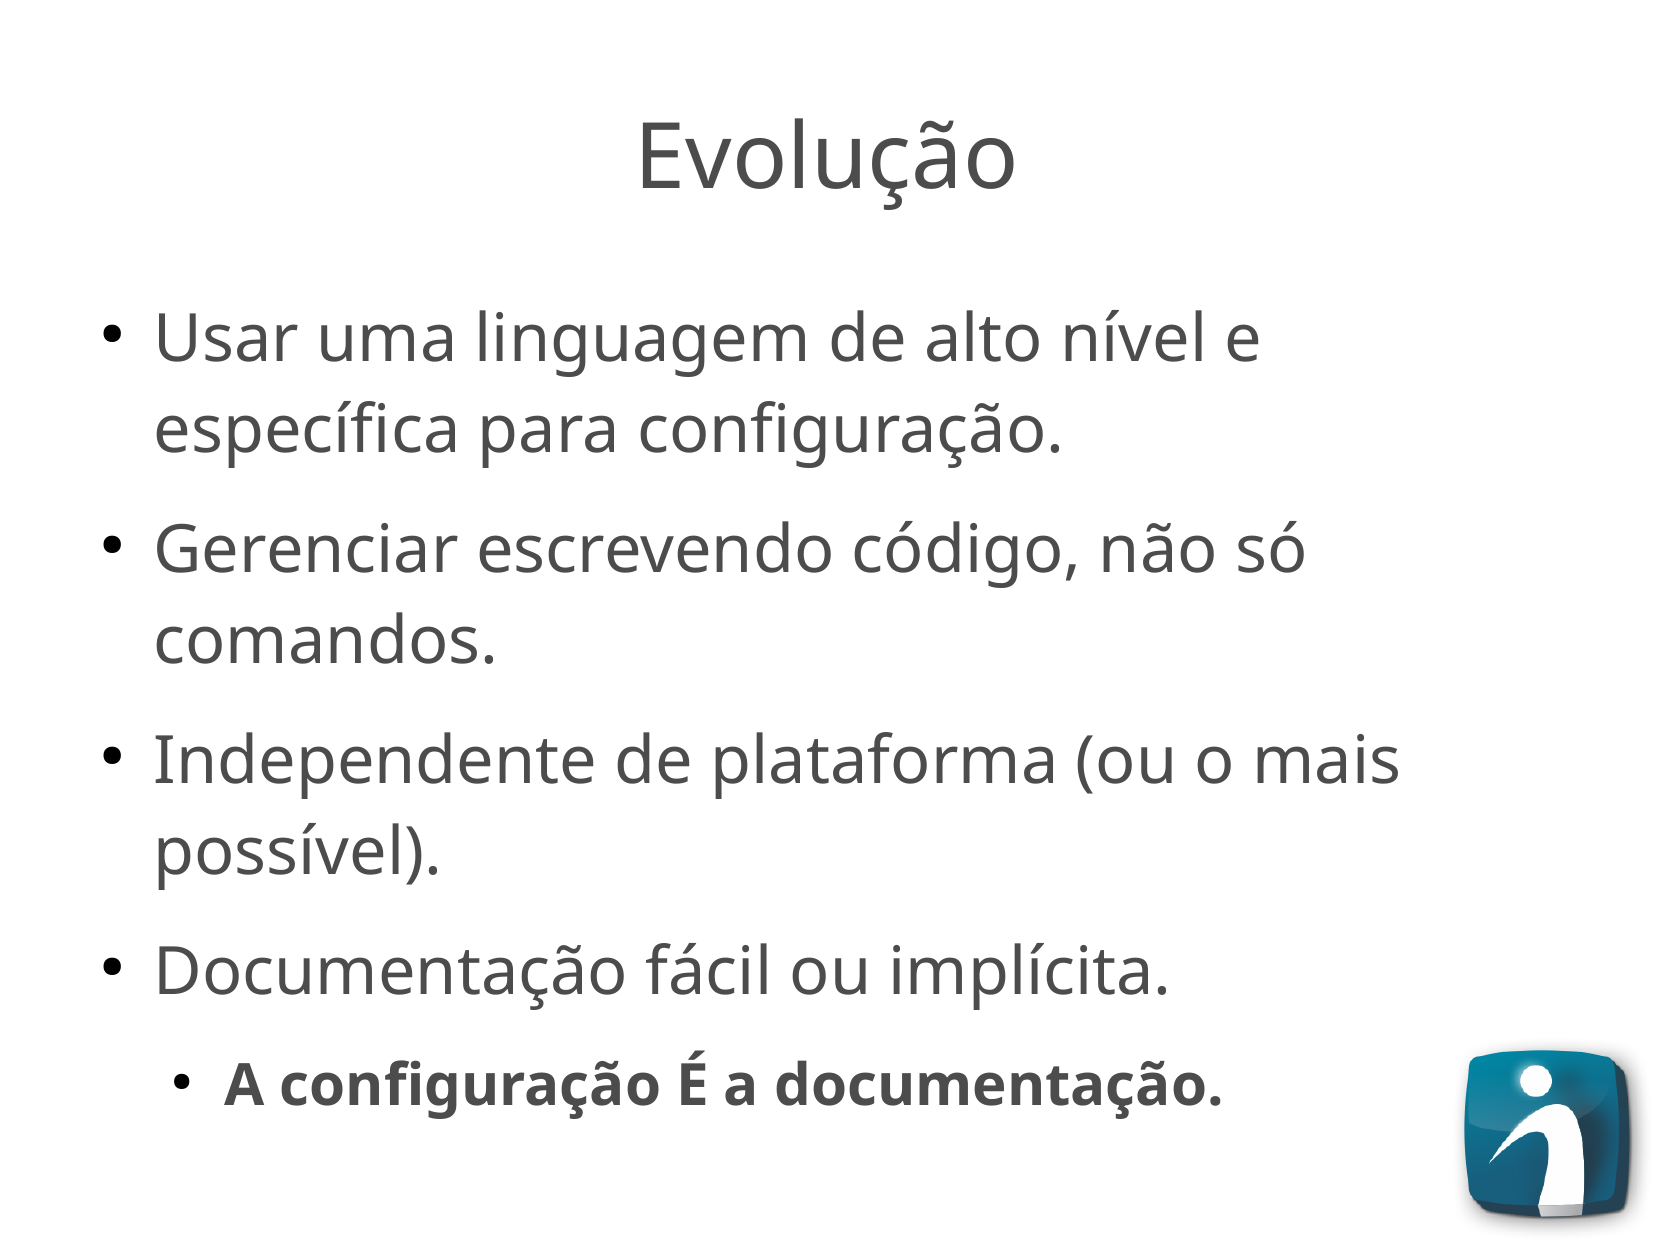

# Evolução
Usar uma linguagem de alto nível e específica para configuração.
Gerenciar escrevendo código, não só comandos.
Independente de plataforma (ou o mais possível).
Documentação fácil ou implícita.
A configuração É a documentação.